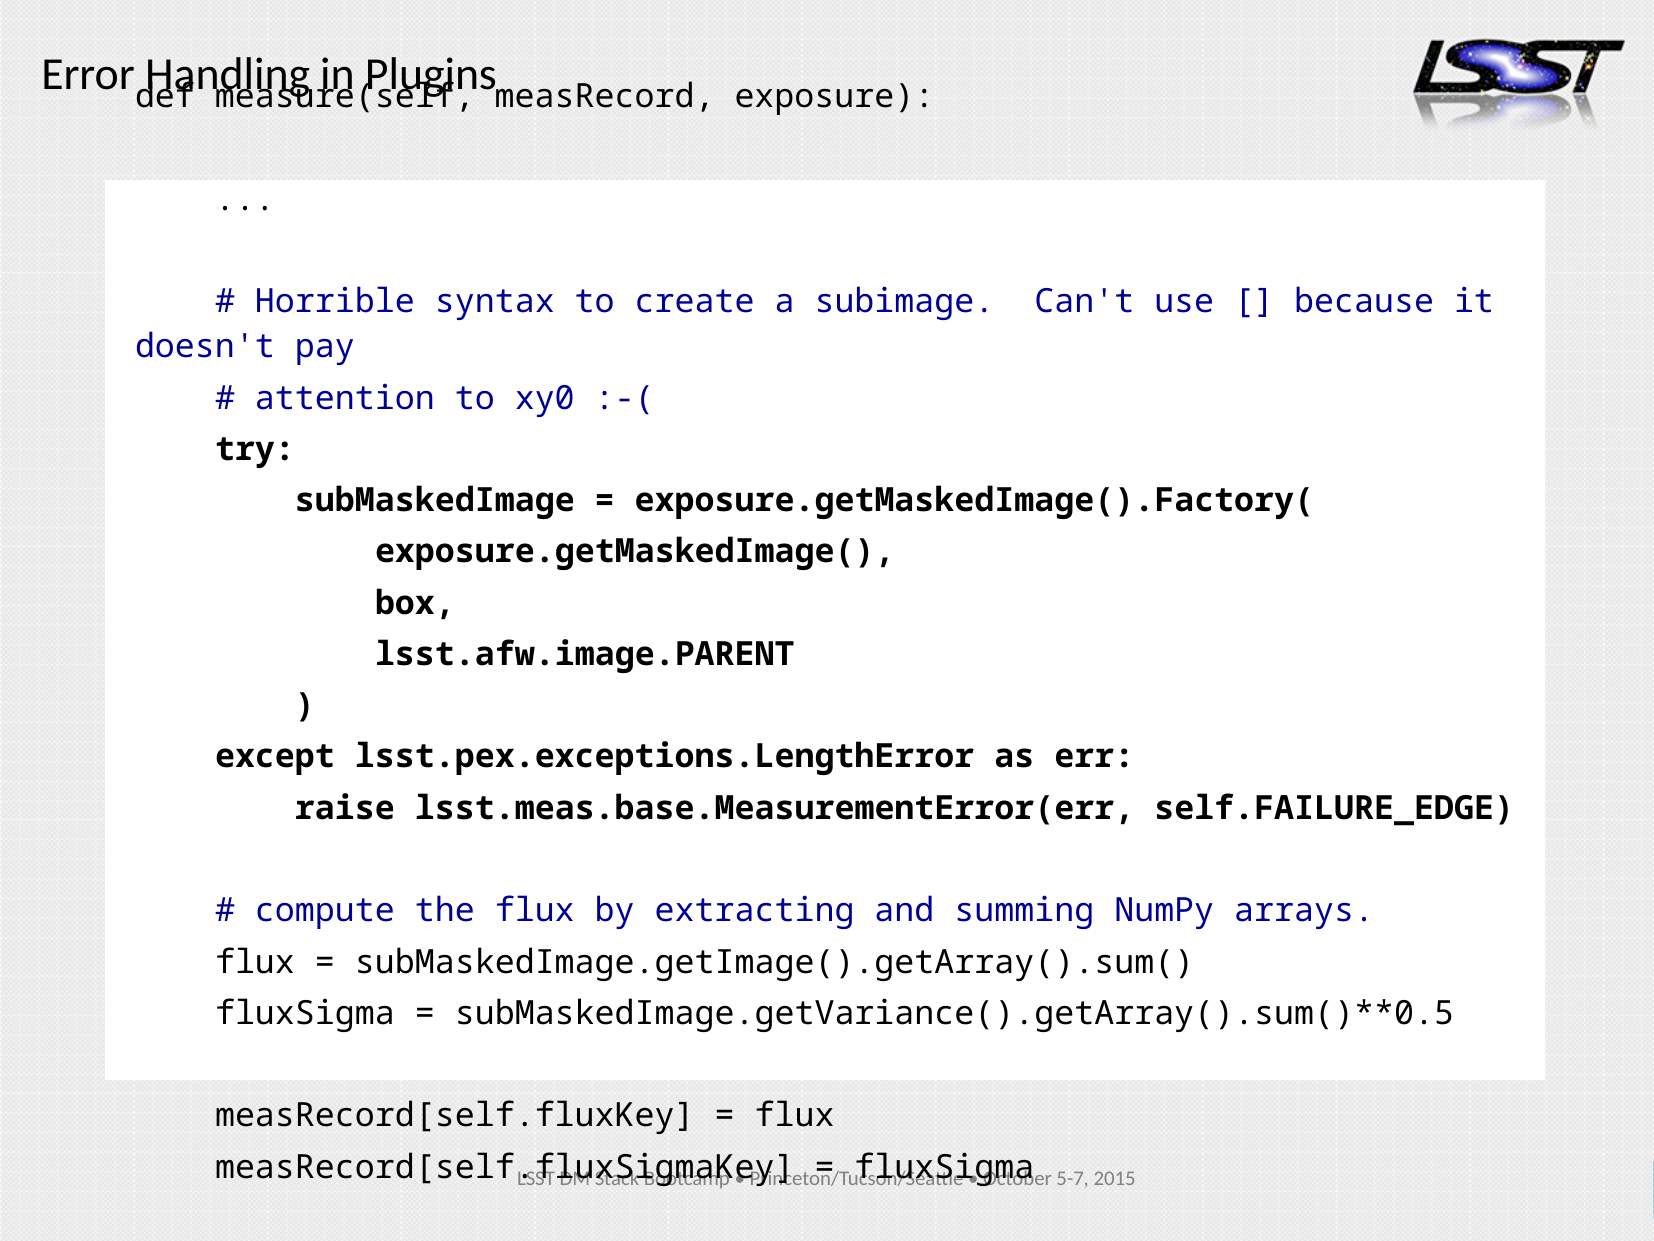

# Error Handling in Plugins
def measure(self, measRecord, exposure):
 ...
 # Horrible syntax to create a subimage. Can't use [] because it doesn't pay
 # attention to xy0 :-(
 try:
 subMaskedImage = exposure.getMaskedImage().Factory(
 exposure.getMaskedImage(),
 box,
 lsst.afw.image.PARENT
 )
 except lsst.pex.exceptions.LengthError as err:
 raise lsst.meas.base.MeasurementError(err, self.FAILURE_EDGE)
 # compute the flux by extracting and summing NumPy arrays.
 flux = subMaskedImage.getImage().getArray().sum()
 fluxSigma = subMaskedImage.getVariance().getArray().sum()**0.5
 measRecord[self.fluxKey] = flux
 measRecord[self.fluxSigmaKey] = fluxSigma